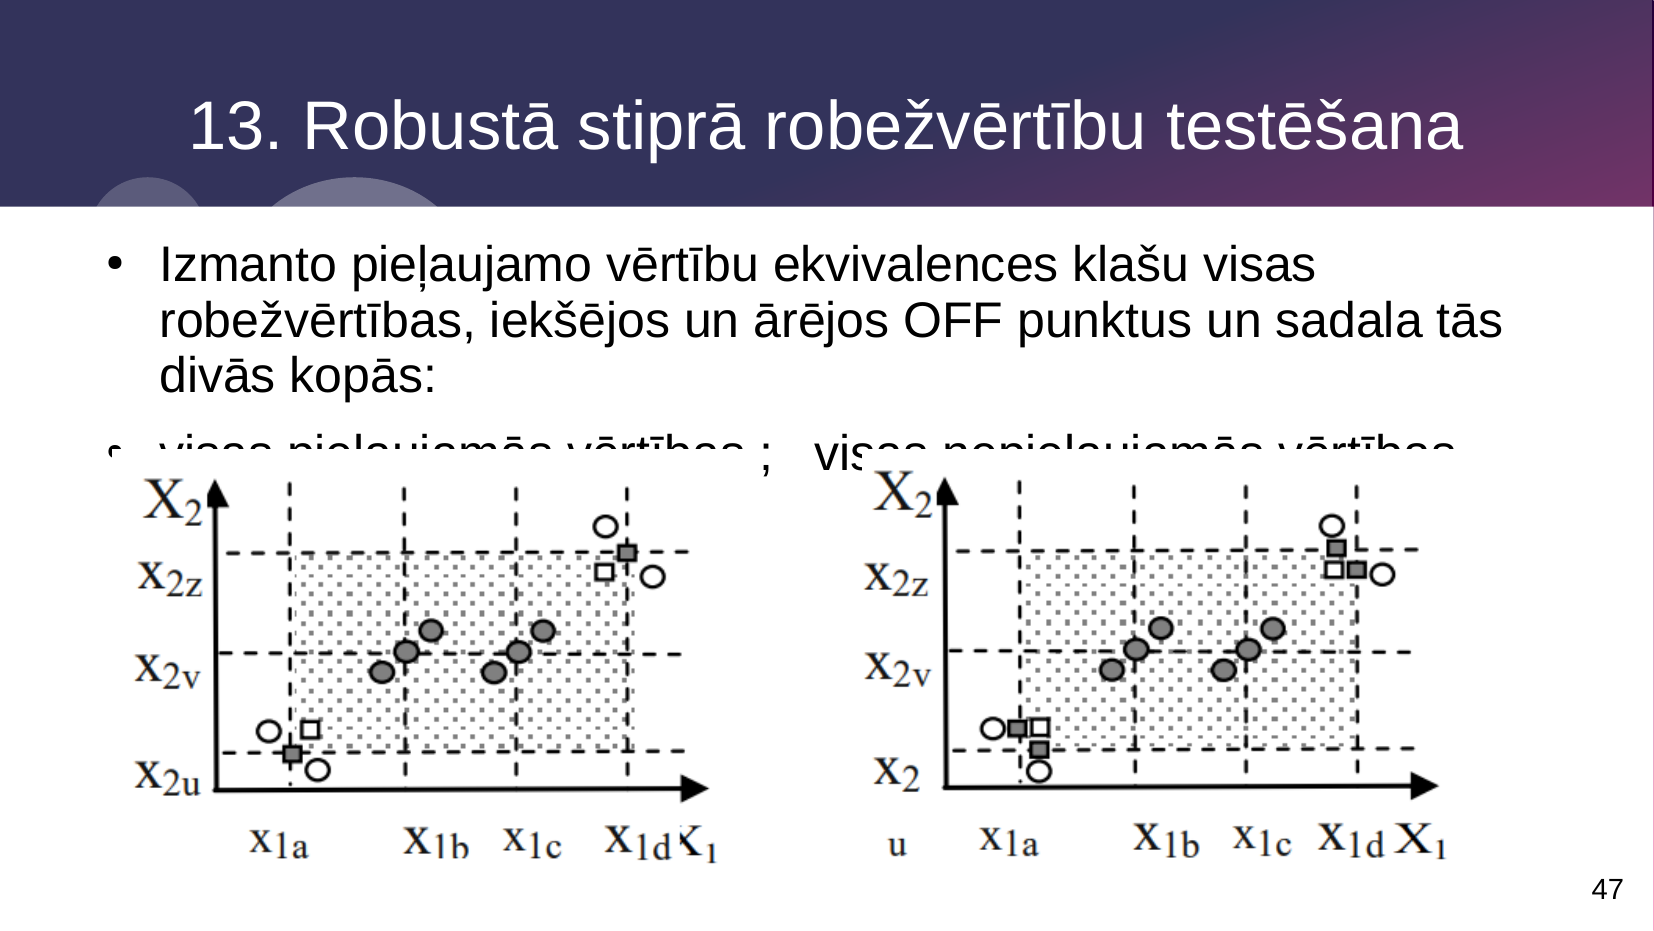

# 13. Robustā stiprā robežvērtību testēšana
Izmanto pieļaujamo vērtību ekvivalences klašu visas robežvērtības, iekšējos un ārējos OFF punktus un sadala tās divās kopās:
visas pieļaujamās vērtības ; visas nepieļaujamās vērtības